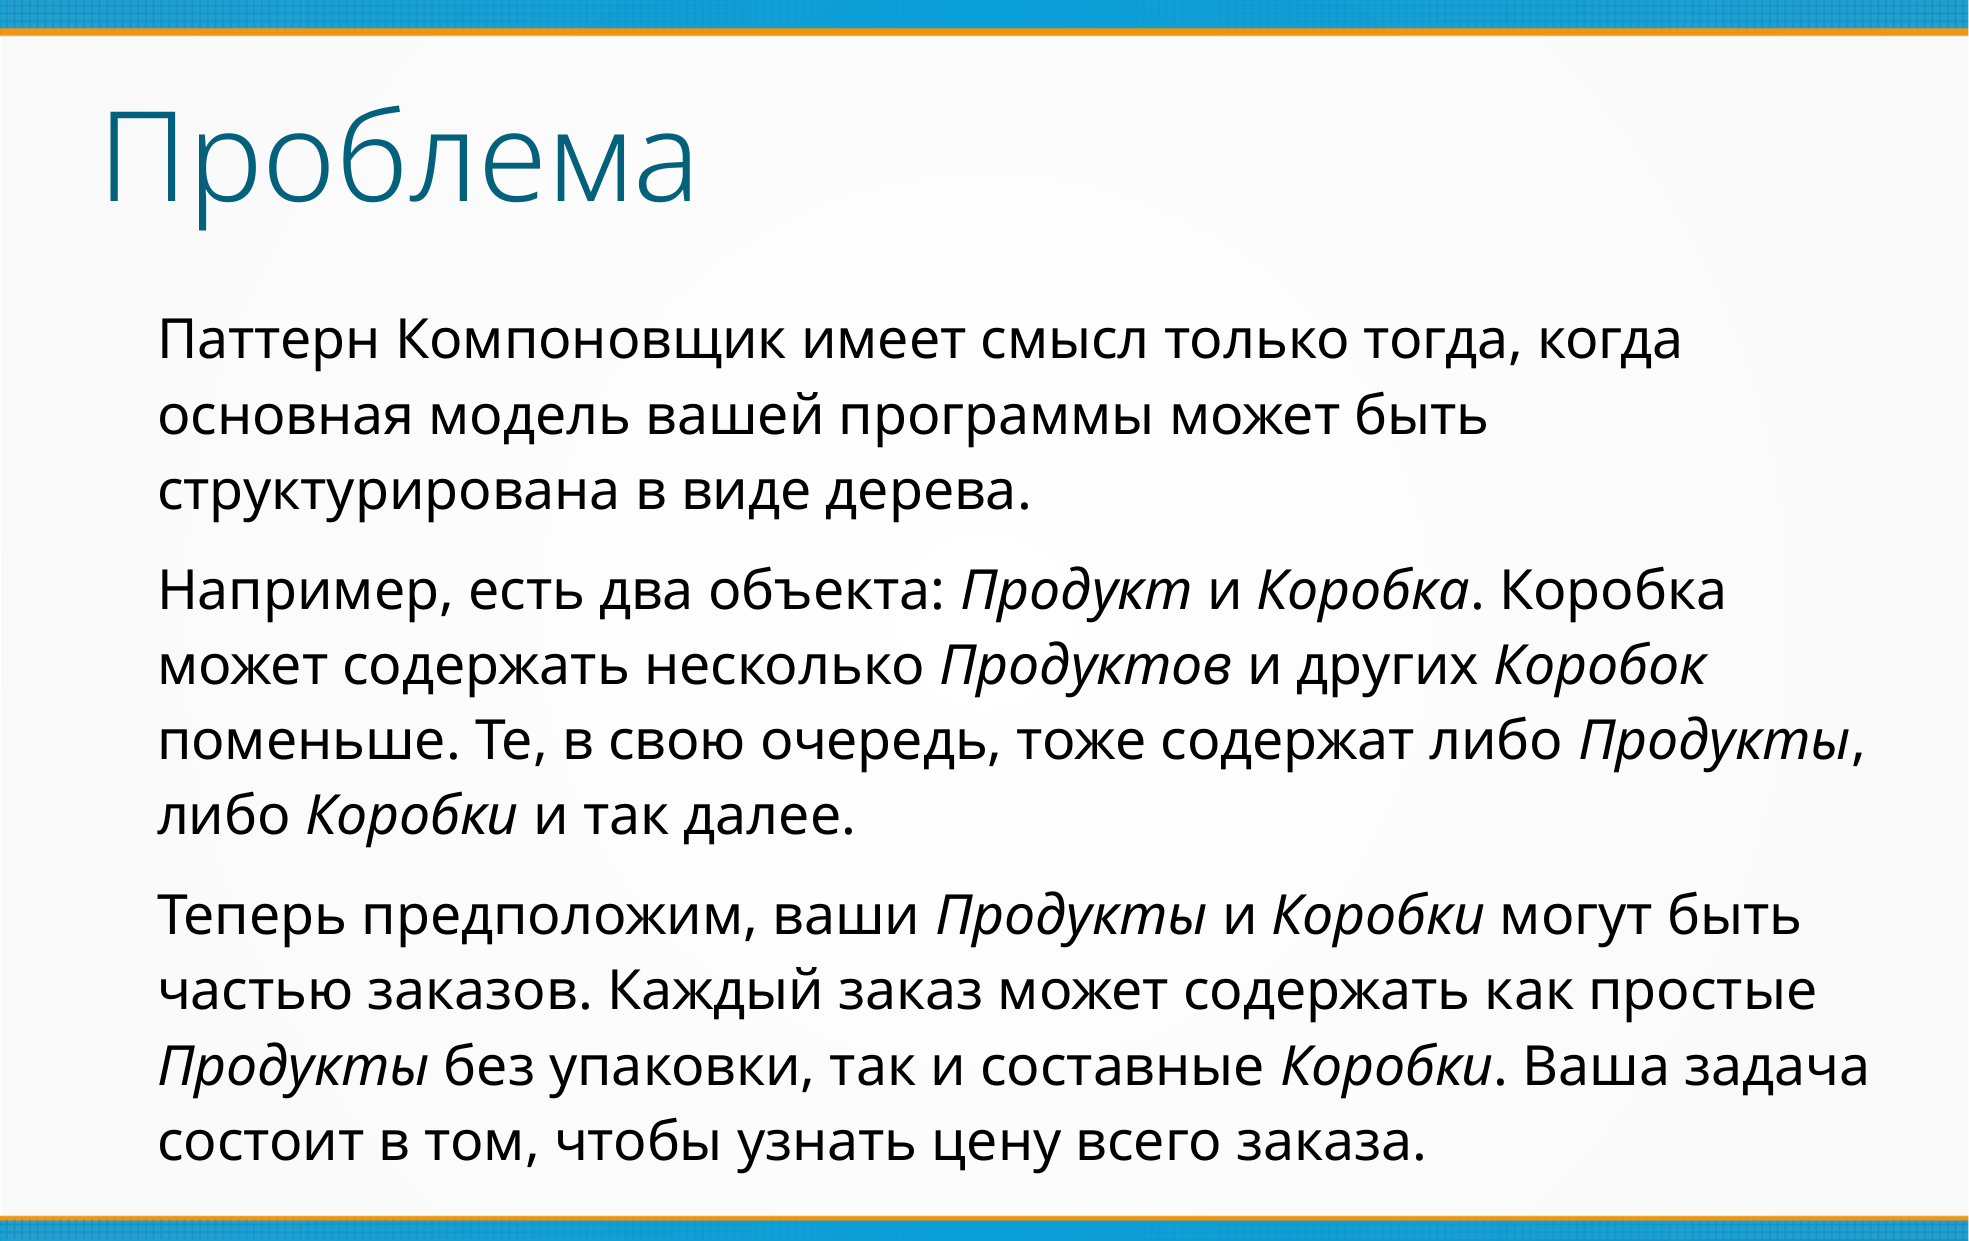

# Проблема
Паттерн Компоновщик имеет смысл только тогда, когда основная модель вашей программы может быть структурирована в виде дерева.
Например, есть два объекта: Продукт и Коробка. Коробка может содержать несколько Продуктов и других Коробок поменьше. Те, в свою очередь, тоже содержат либо Продукты, либо Коробки и так далее.
Теперь предположим, ваши Продукты и Коробки могут быть частью заказов. Каждый заказ может содержать как простые Продукты без упаковки, так и составные Коробки. Ваша задача состоит в том, чтобы узнать цену всего заказа.